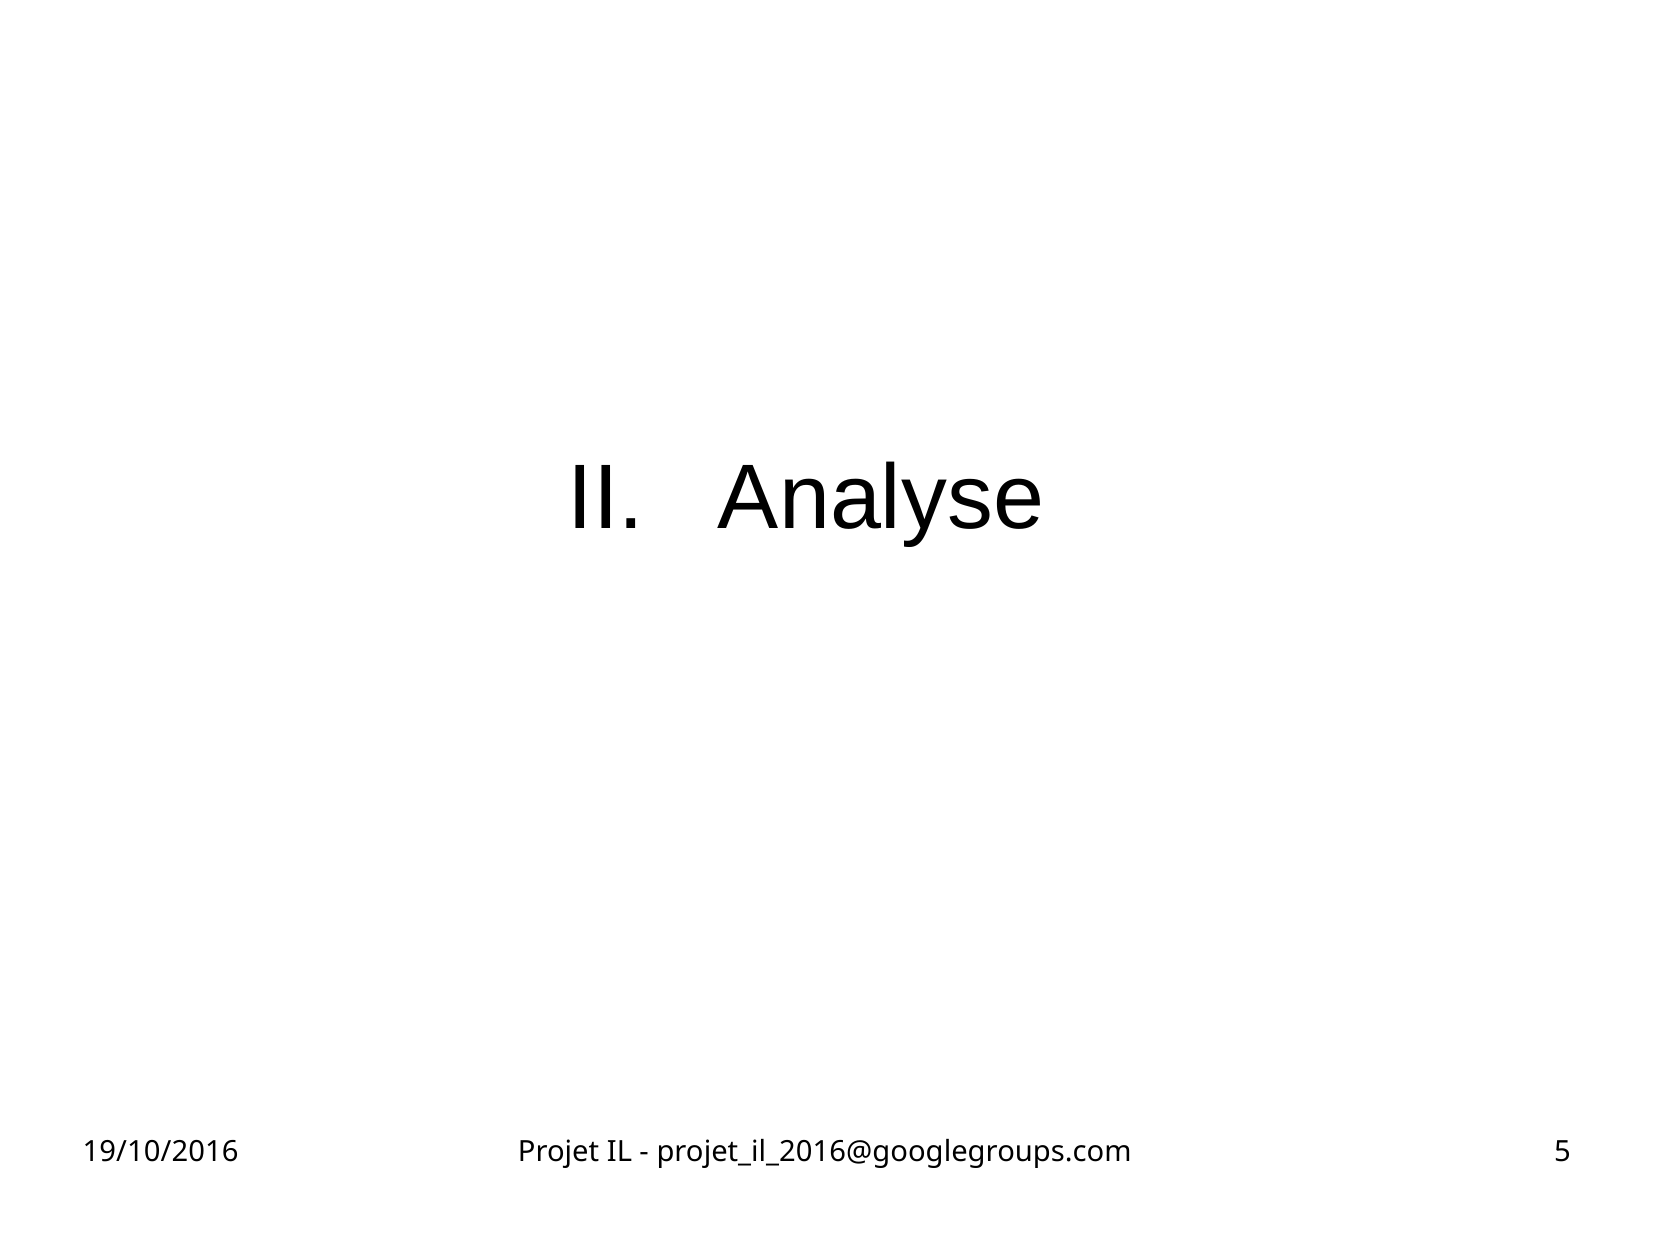

# II.	Analyse
19/10/2016
Projet IL - projet_il_2016@googlegroups.com
5